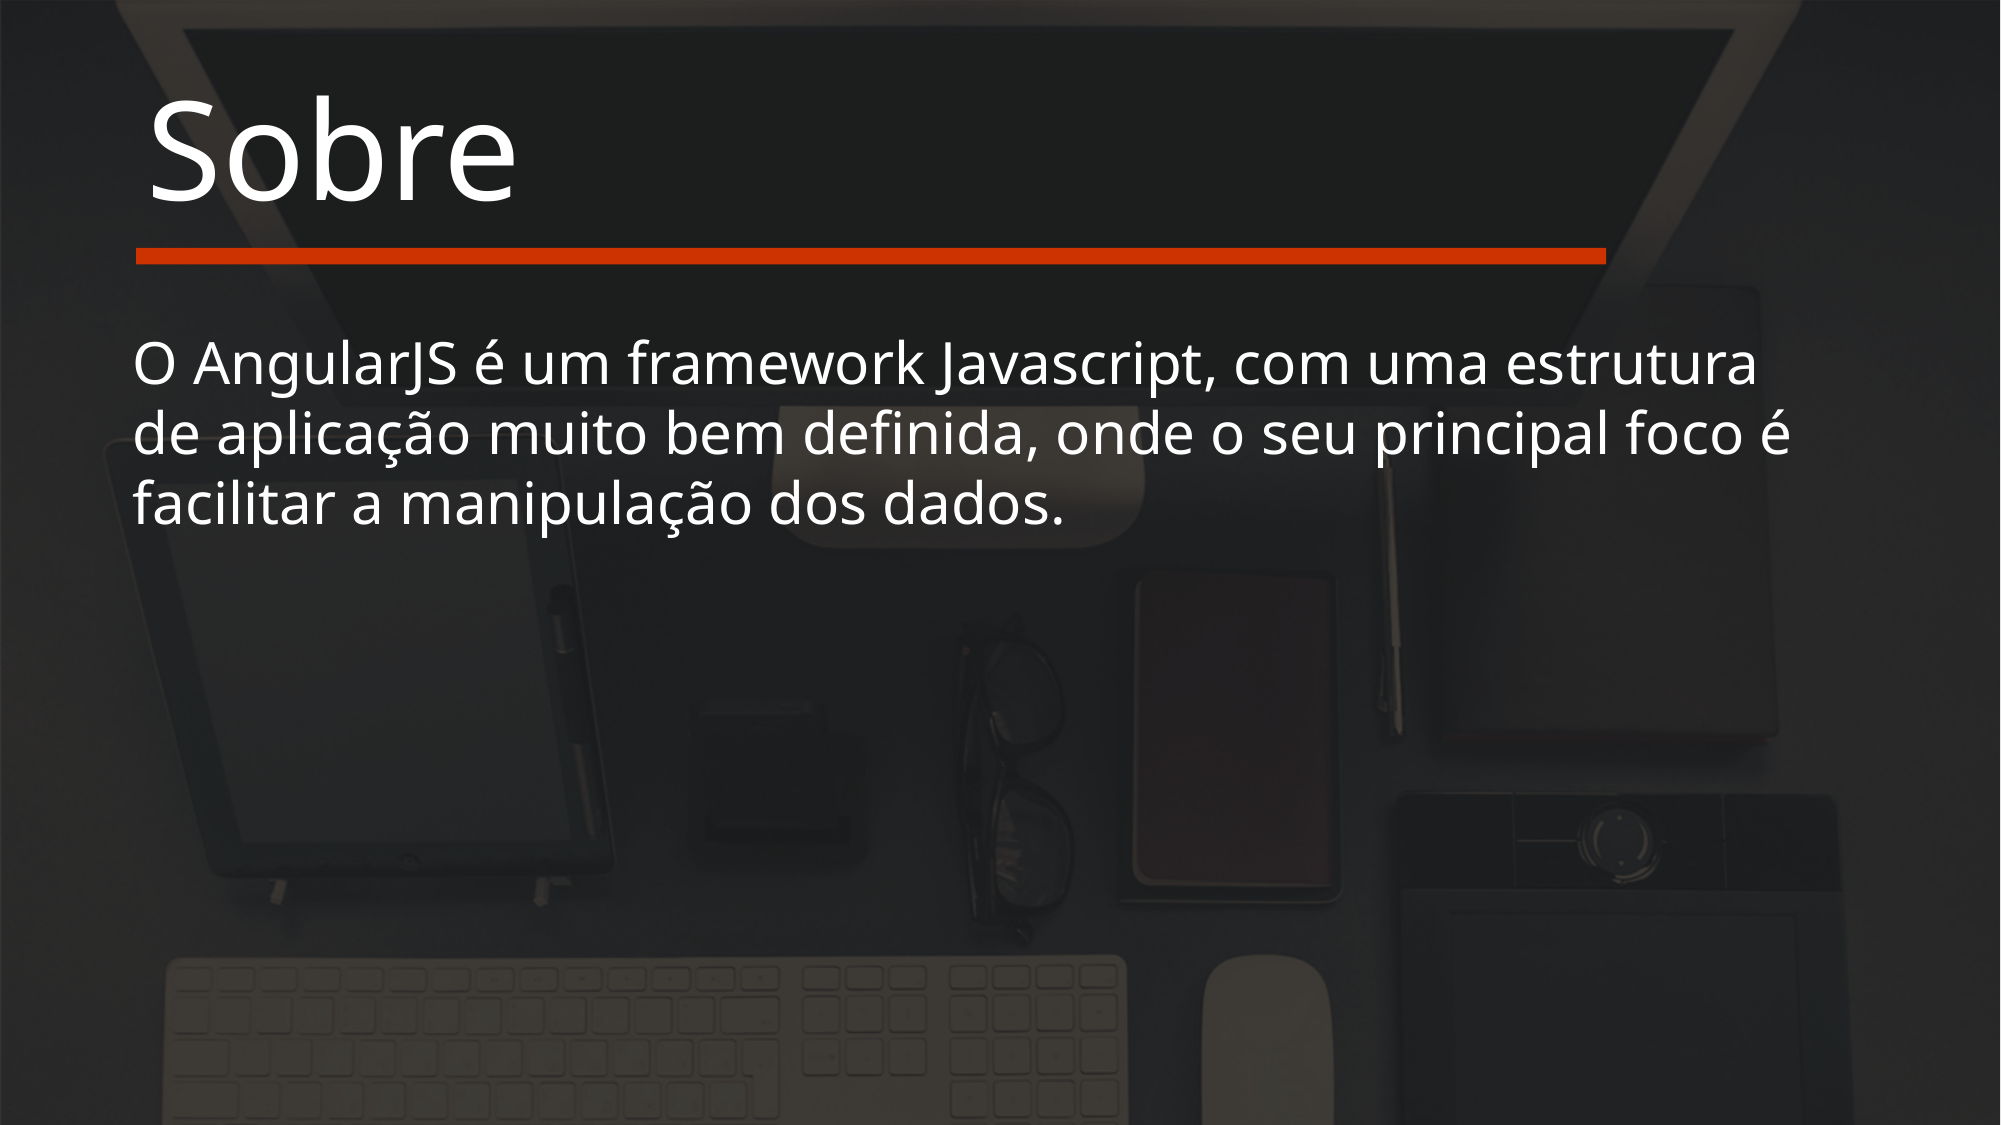

Sobre
O AngularJS é um framework Javascript, com uma estrutura de aplicação muito bem definida, onde o seu principal foco é facilitar a manipulação dos dados.